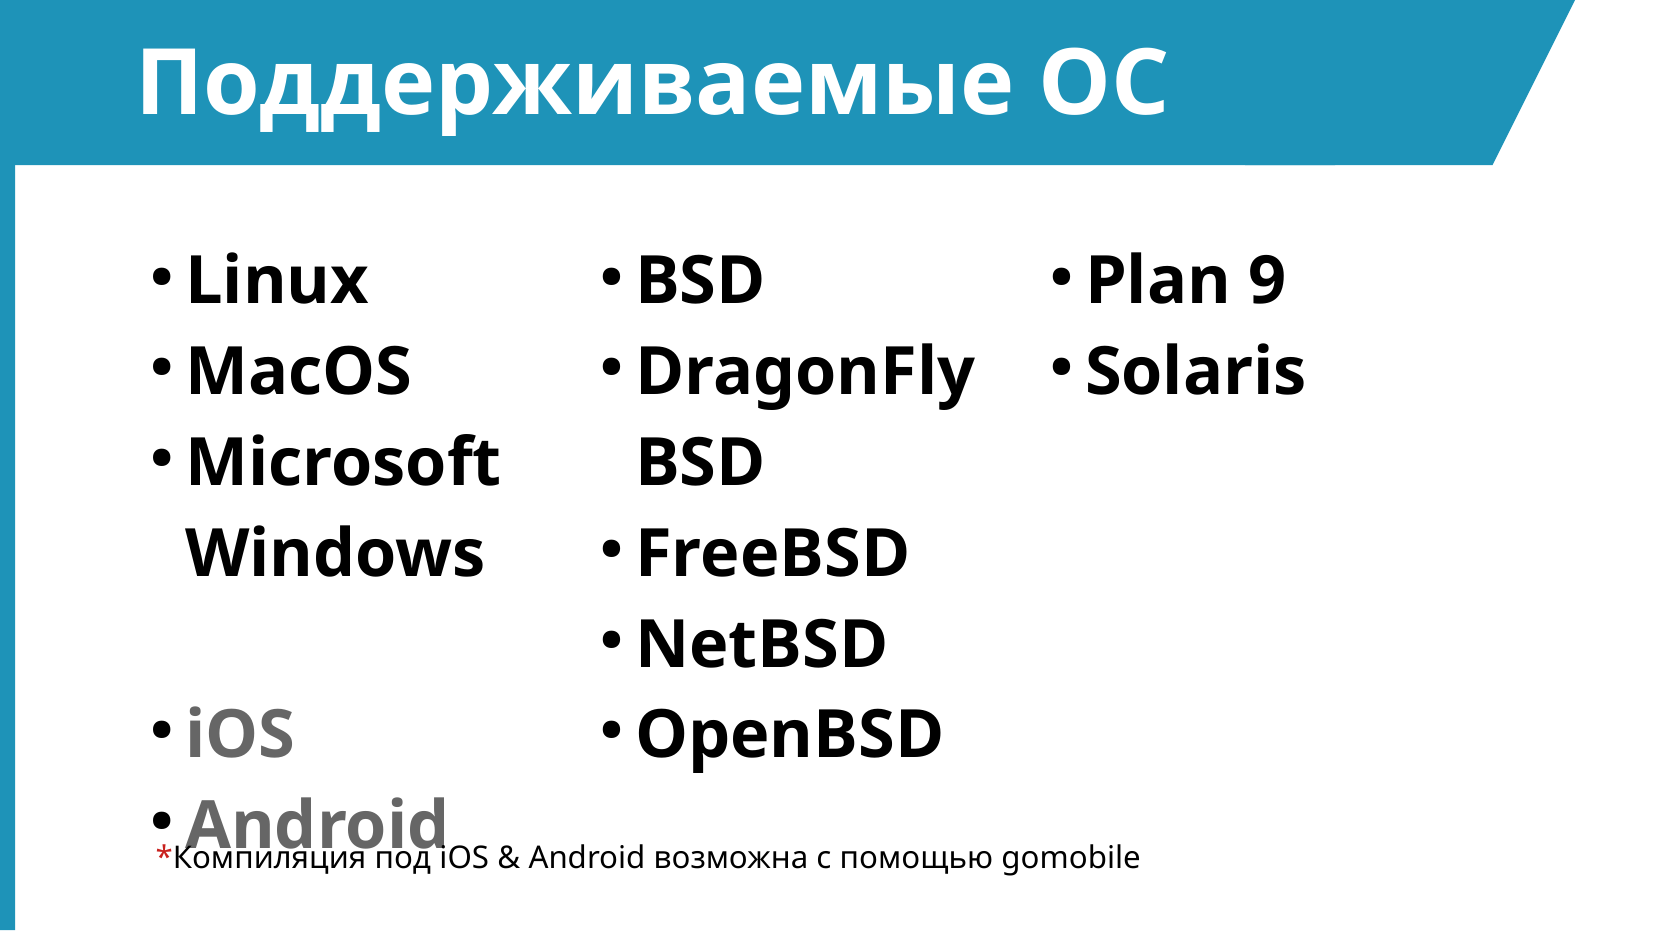

Поддерживаемые ОС
#
| Linux MacOS Microsoft Windows iOS Android | BSD DragonFly BSD FreeBSD NetBSD OpenBSD | Plan 9 Solaris |
| --- | --- | --- |
*Компиляция под iOS & Android возможна с помощью gomobile